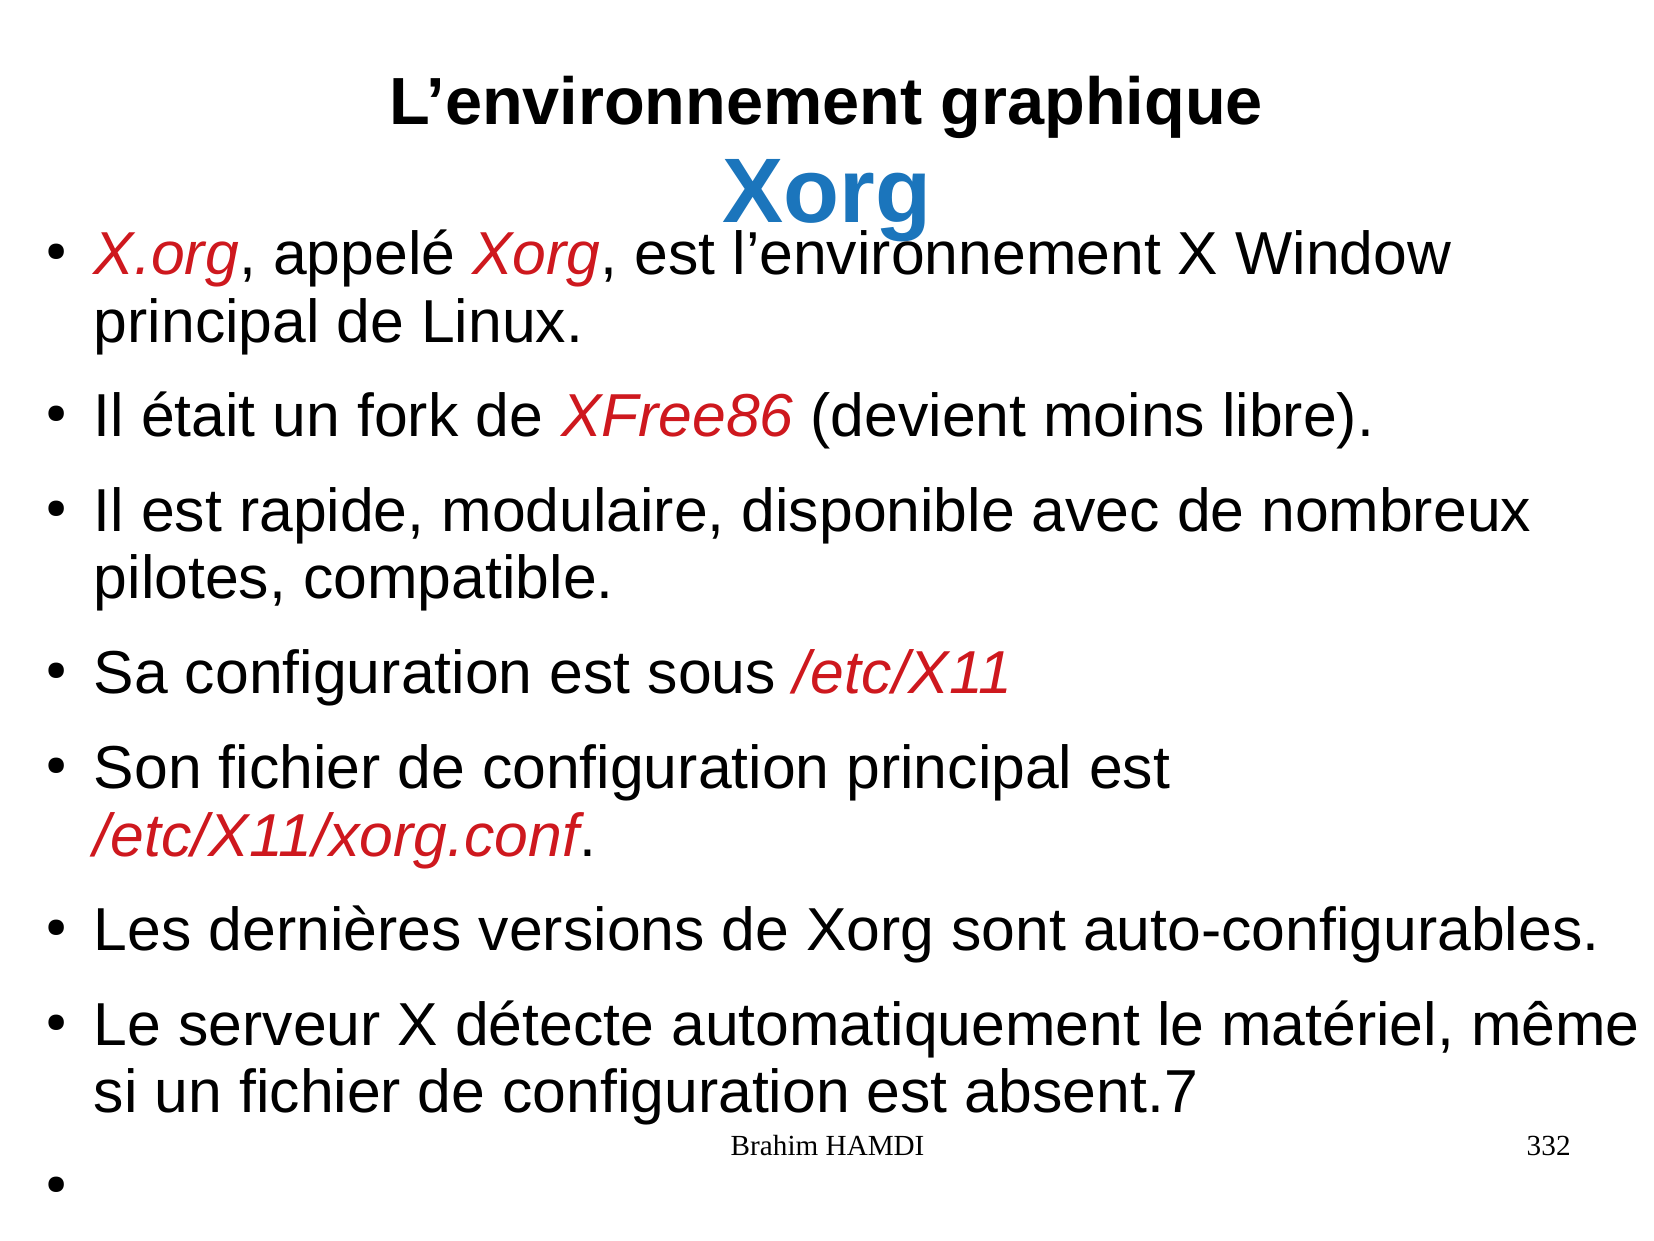

# L’environnement graphique Xorg
X.org, appelé Xorg, est l’environnement X Window principal de Linux.
Il était un fork de XFree86 (devient moins libre).
Il est rapide, modulaire, disponible avec de nombreux pilotes, compatible.
Sa configuration est sous /etc/X11
Son fichier de configuration principal est /etc/X11/xorg.conf.
Les dernières versions de Xorg sont auto-configurables.
Le serveur X détecte automatiquement le matériel, même si un fichier de configuration est absent.7
Brahim HAMDI
332